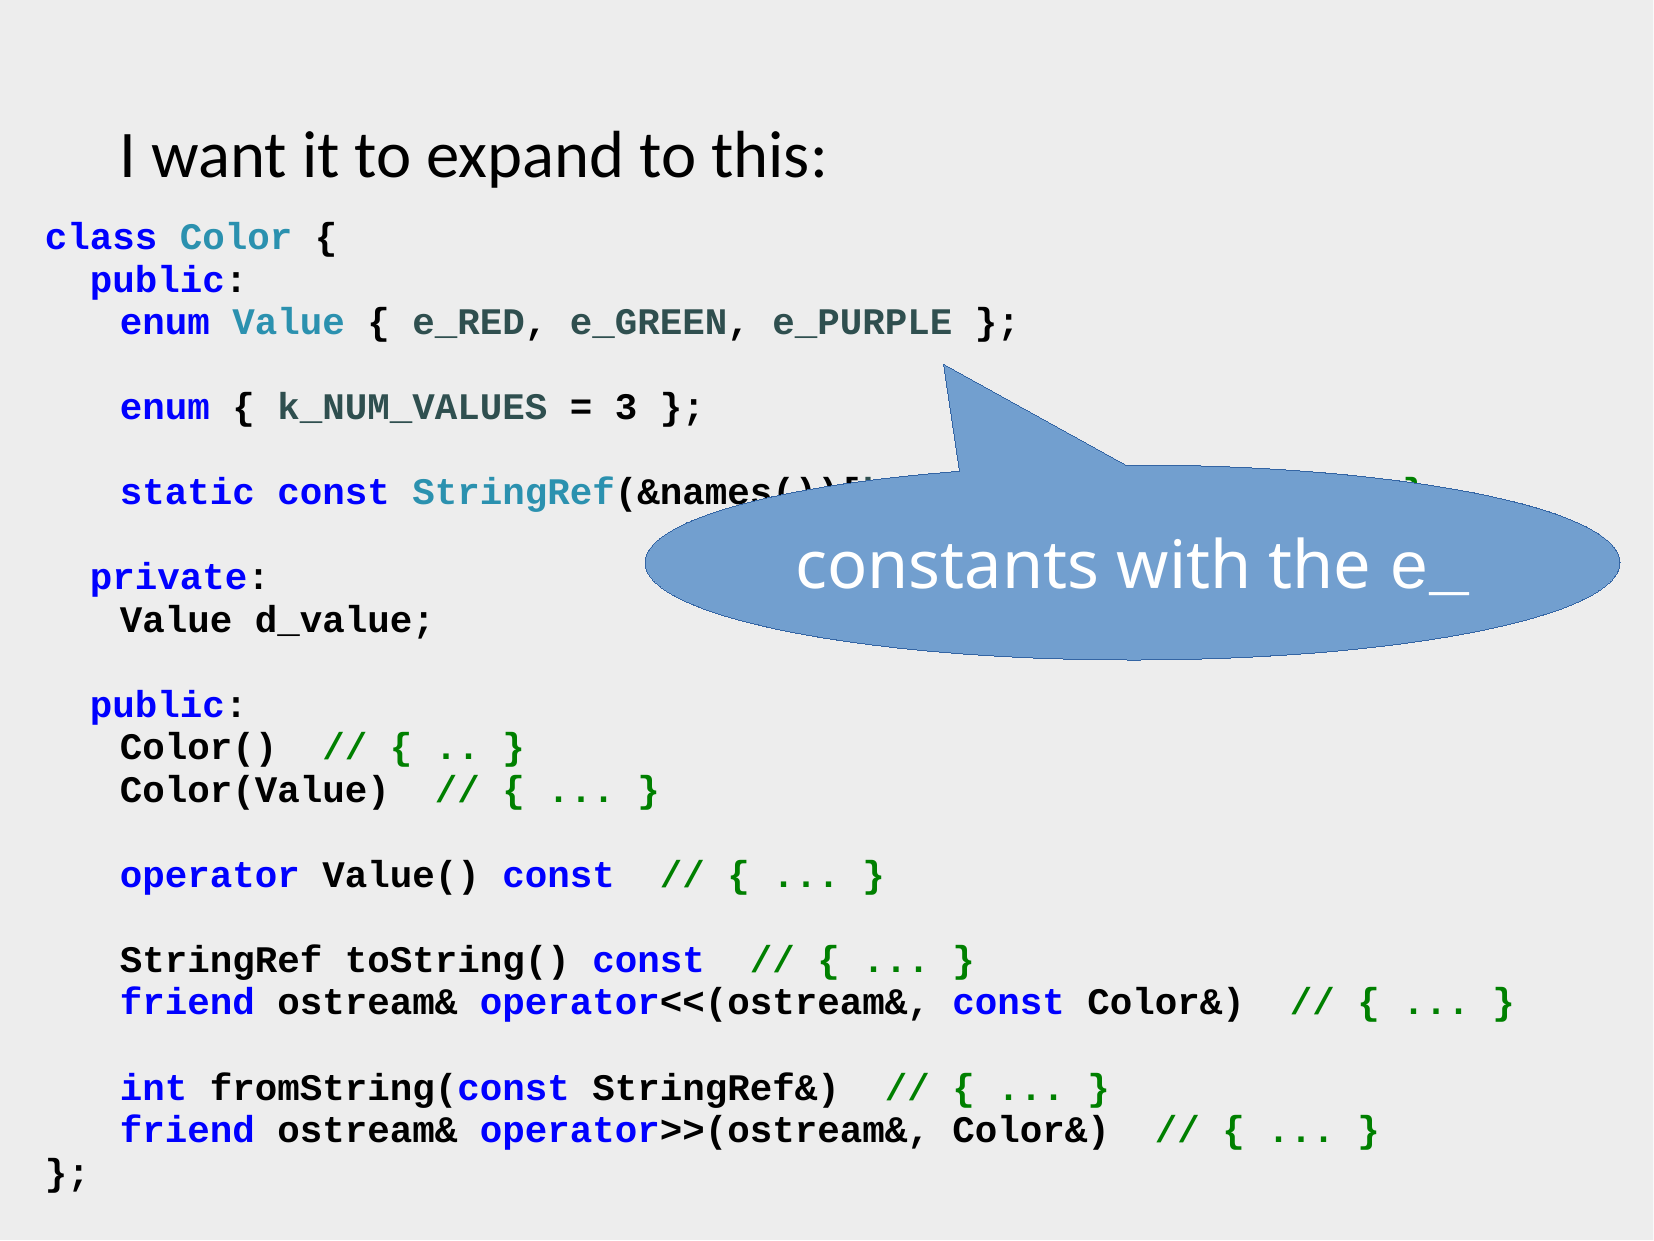

I want it to expand to this:
class Color {
 public:
	enum Value { e_RED, e_GREEN, e_PURPLE };
	enum { k_NUM_VALUES = 3 };
	static const StringRef(&names())[k_NUM_VALUES] // { ... }
 private:
	Value d_value;
 public:
	Color() // { .. }
	Color(Value) // { ... }
	operator Value() const // { ... }
	StringRef toString() const // { ... }
	friend ostream& operator<<(ostream&, const Color&) // { ... }
	int fromString(const StringRef&) // { ... }
	friend ostream& operator>>(ostream&, Color&) // { ... }
};
constants with the e_